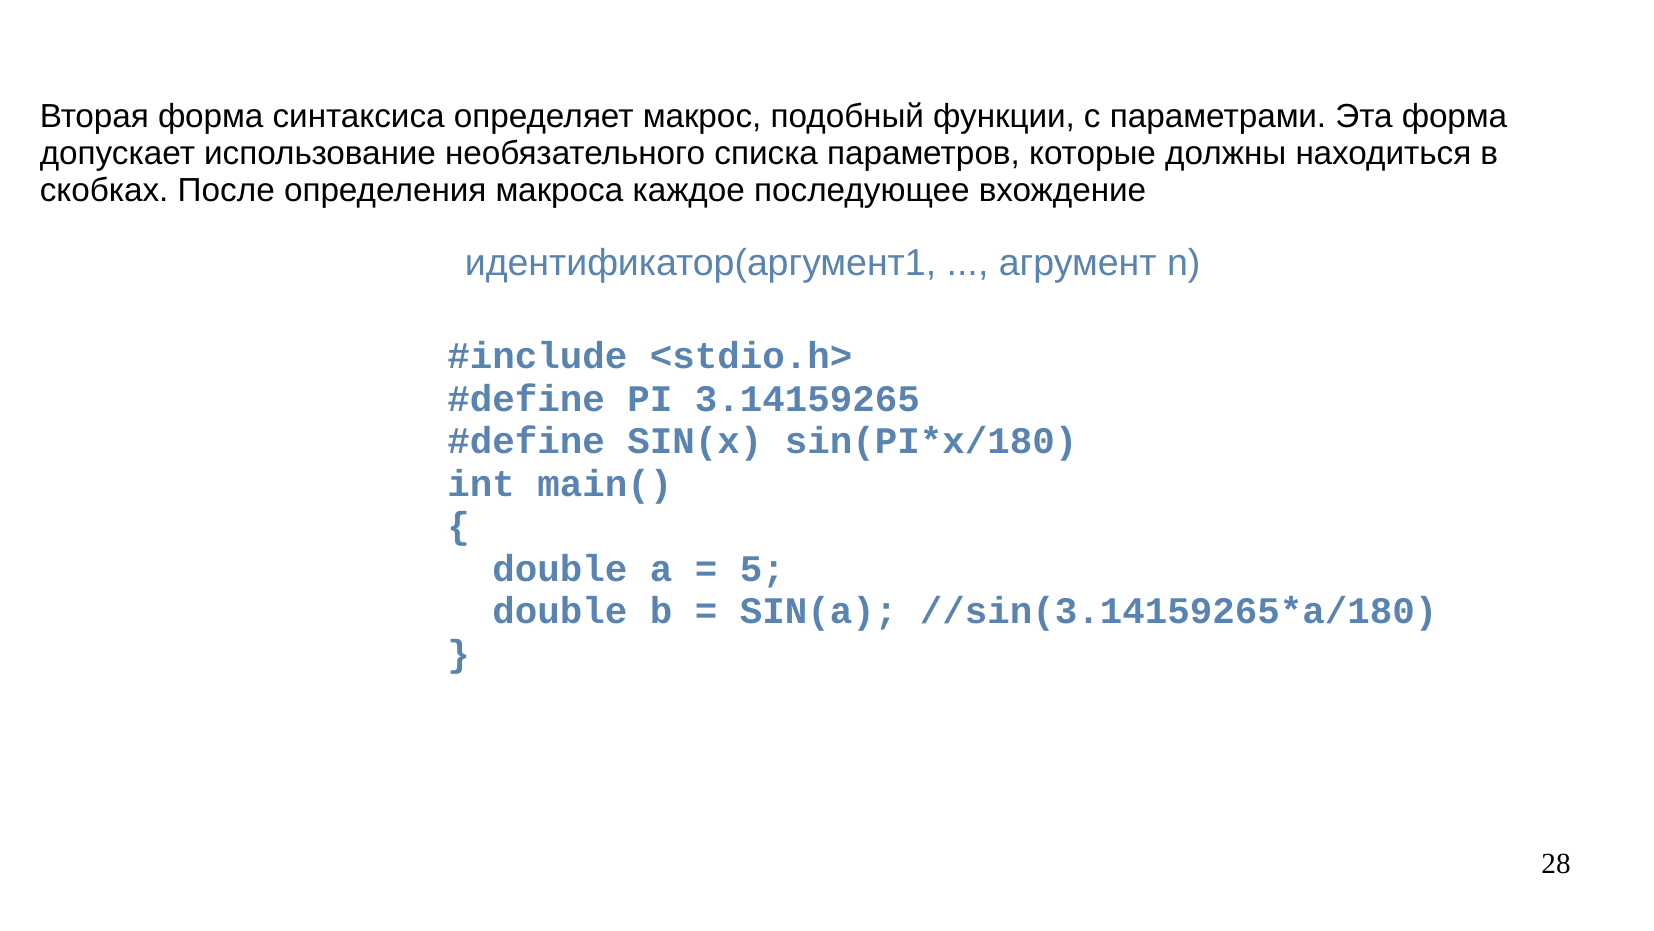

Вторая форма синтаксиса определяет макрос, подобный функции, с параметрами. Эта форма допускает использование необязательного списка параметров, которые должны находиться в скобках. После определения макроса каждое последующее вхождение
идентификатор(аргумент1, ..., агрумент n)
#include <stdio.h>
#define PI 3.14159265
#define SIN(x) sin(PI*x/180)
int main()
{
 double a = 5;
 double b = SIN(a); //sin(3.14159265*a/180)
}
28